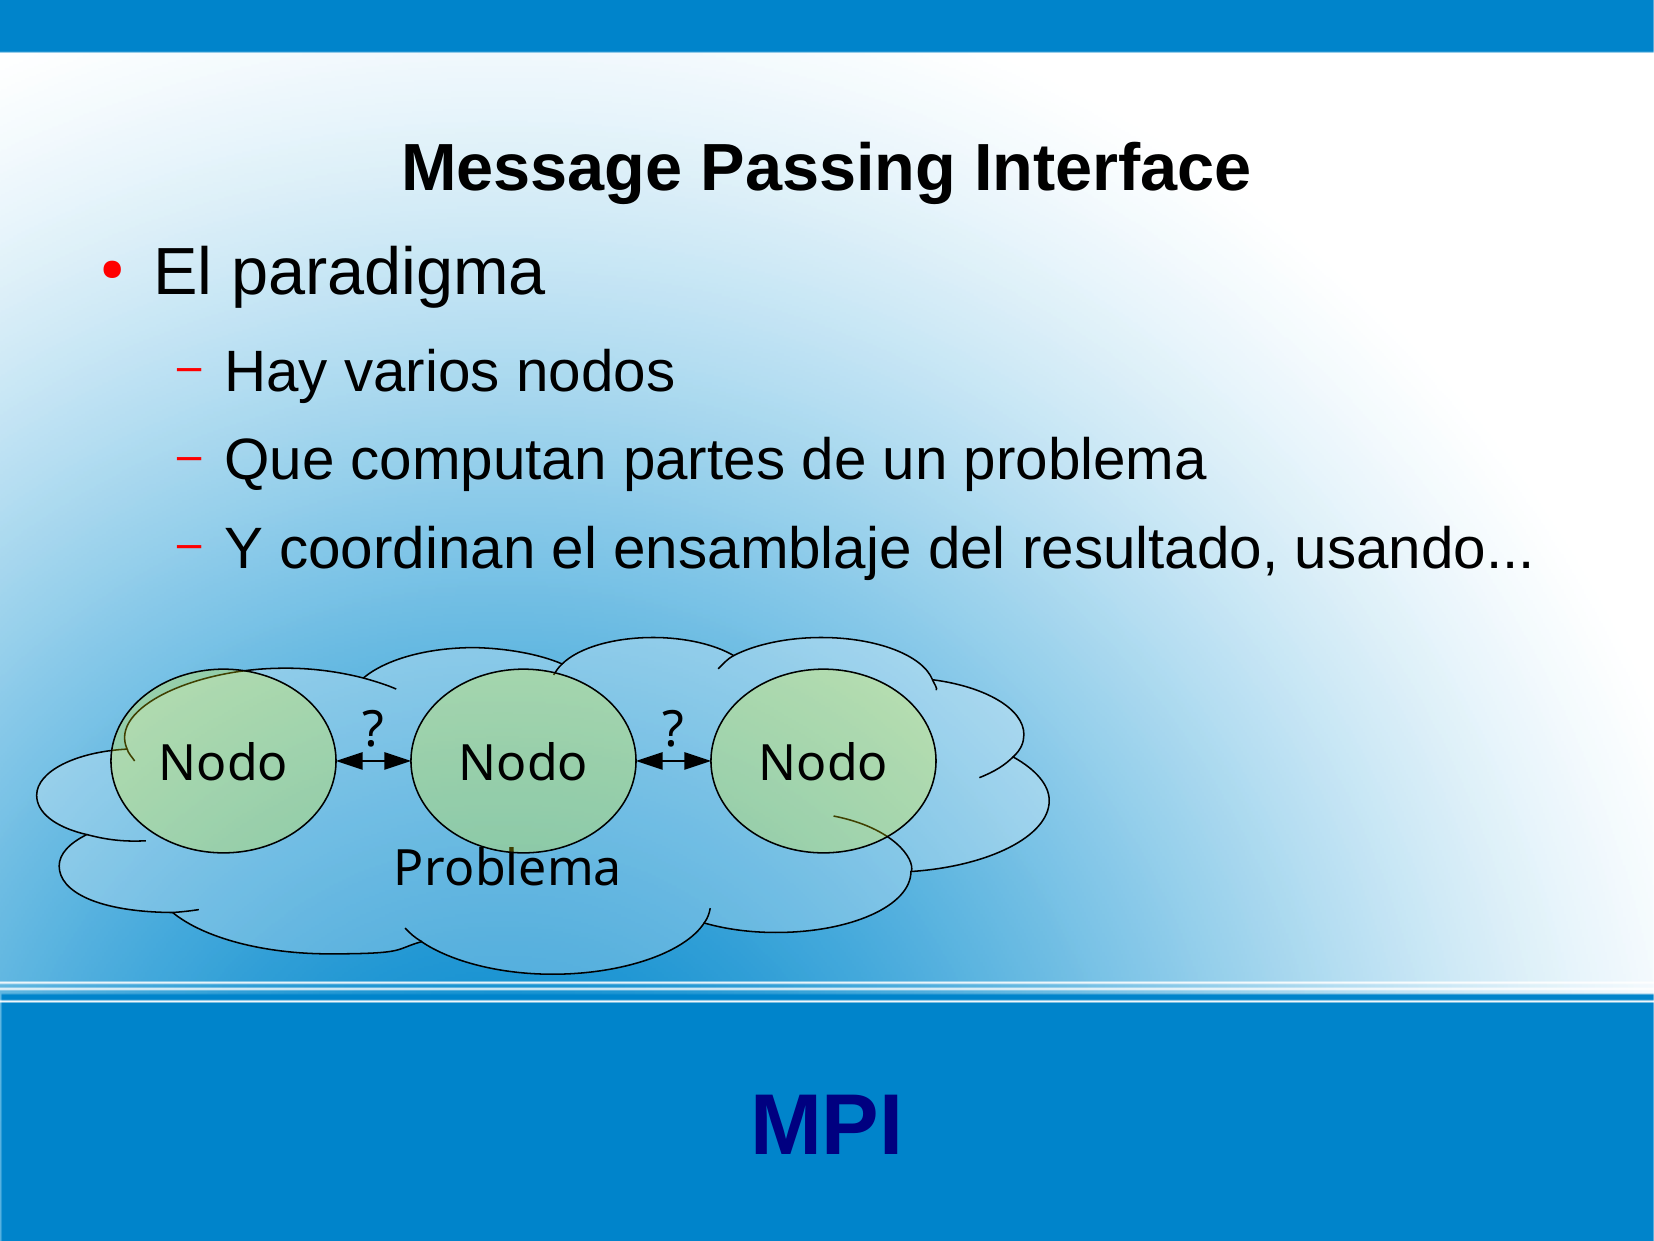

Message Passing Interface
El paradigma
Hay varios nodos
Que computan partes de un problema
Y coordinan el ensamblaje del resultado, usando...
Problema
Nodo
Nodo
Nodo
# MPI